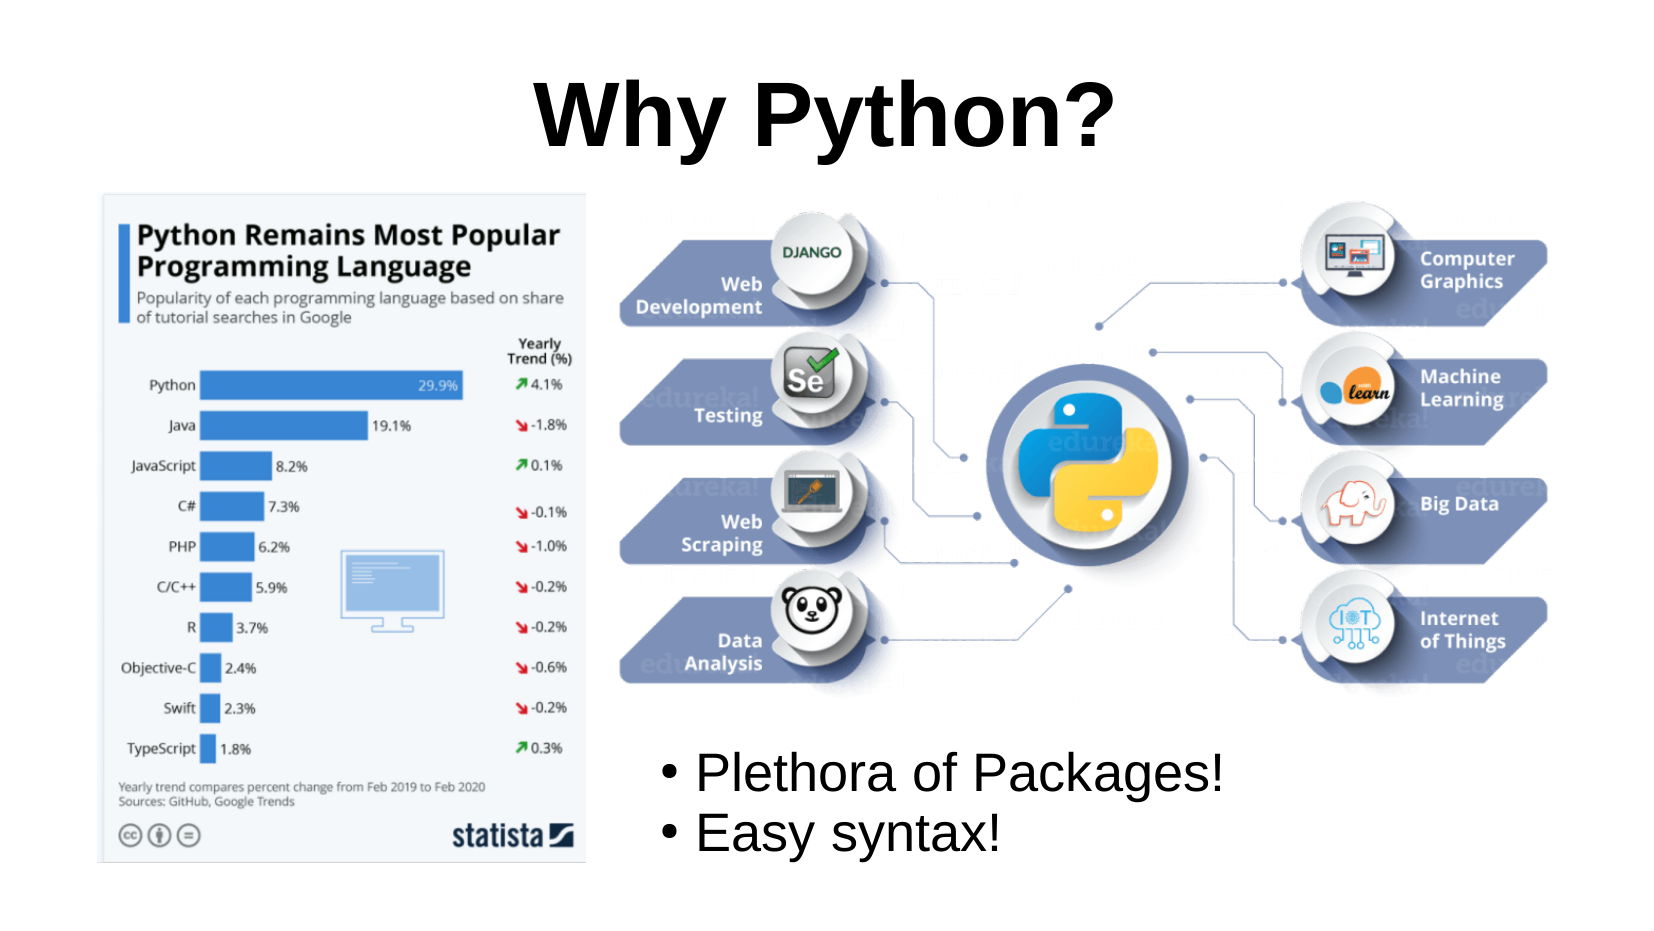

# Why Python?
Plethora of Packages!
Easy syntax!